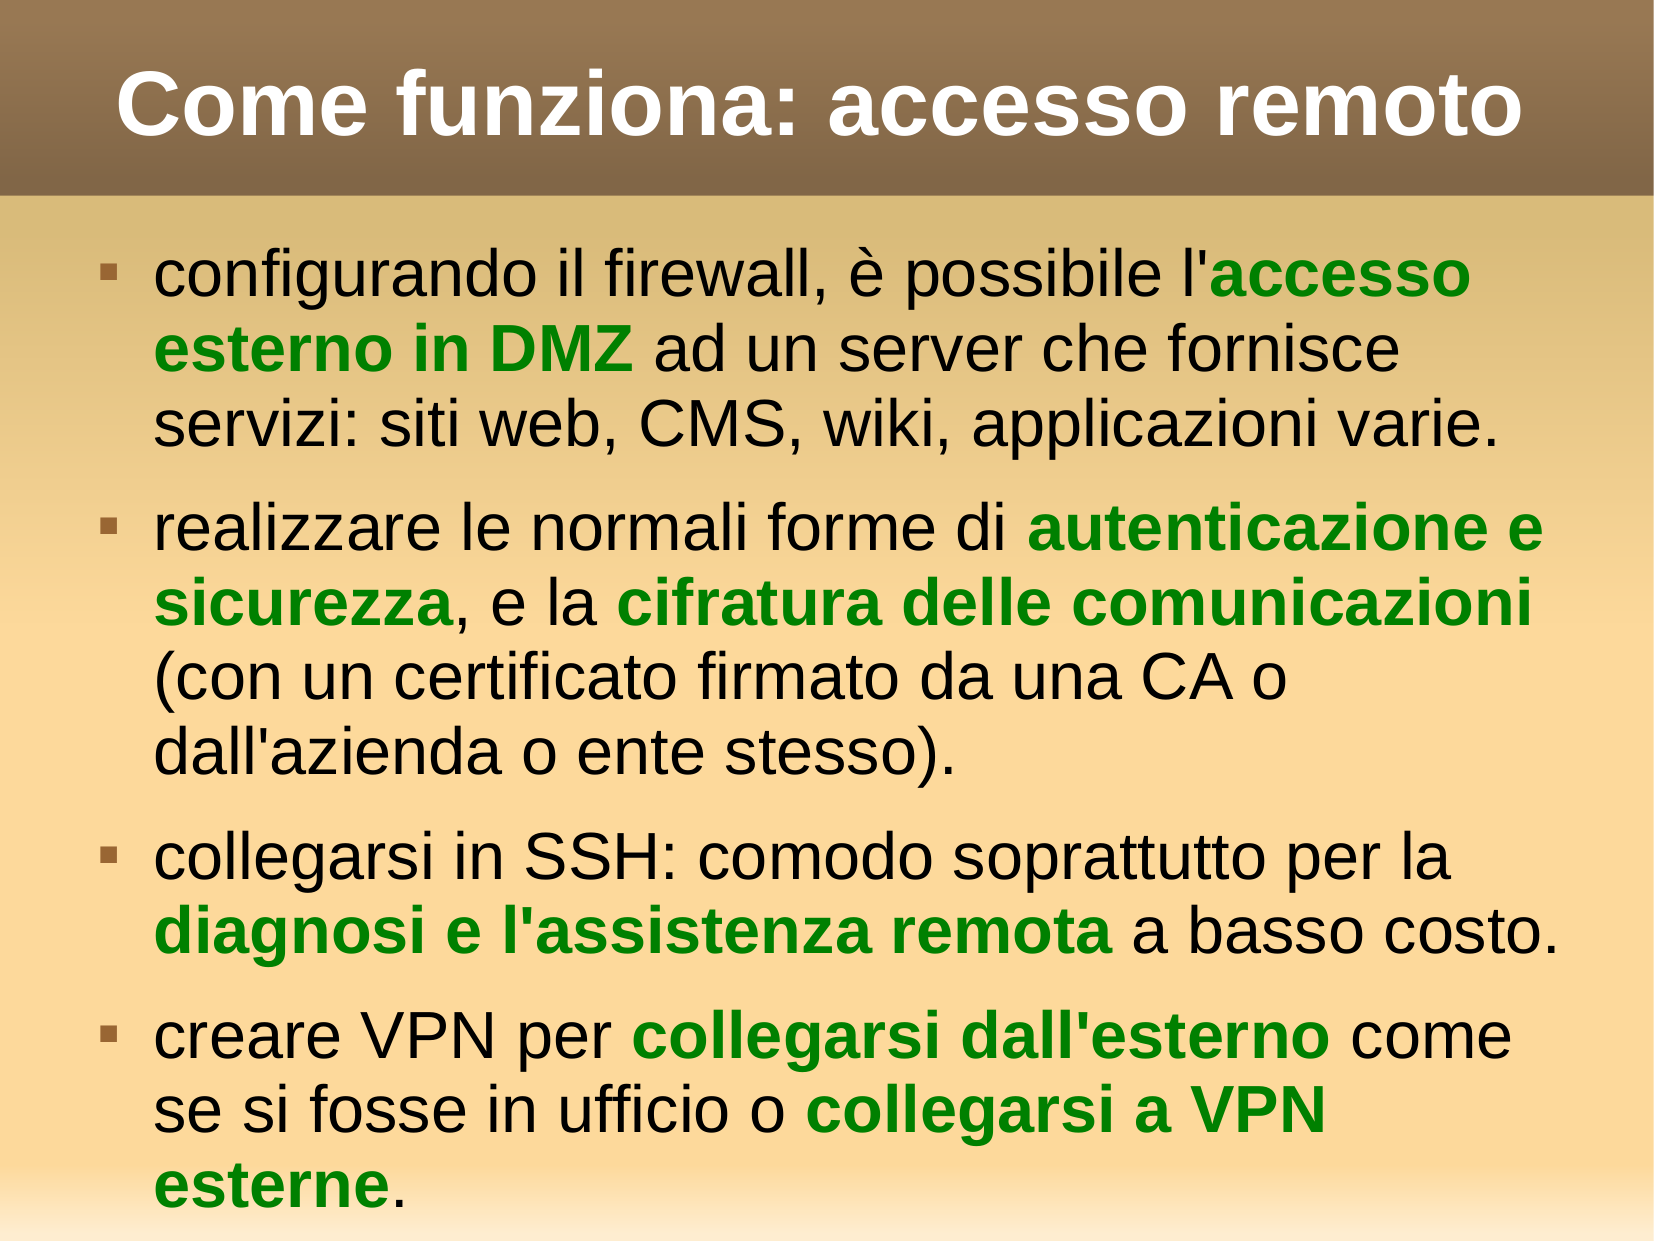

# Come funziona: accesso remoto
configurando il firewall, è possibile l'accesso esterno in DMZ ad un server che fornisce servizi: siti web, CMS, wiki, applicazioni varie.
realizzare le normali forme di autenticazione e sicurezza, e la cifratura delle comunicazioni (con un certificato firmato da una CA o dall'azienda o ente stesso).
collegarsi in SSH: comodo soprattutto per la diagnosi e l'assistenza remota a basso costo.
creare VPN per collegarsi dall'esterno come se si fosse in ufficio o collegarsi a VPN esterne.